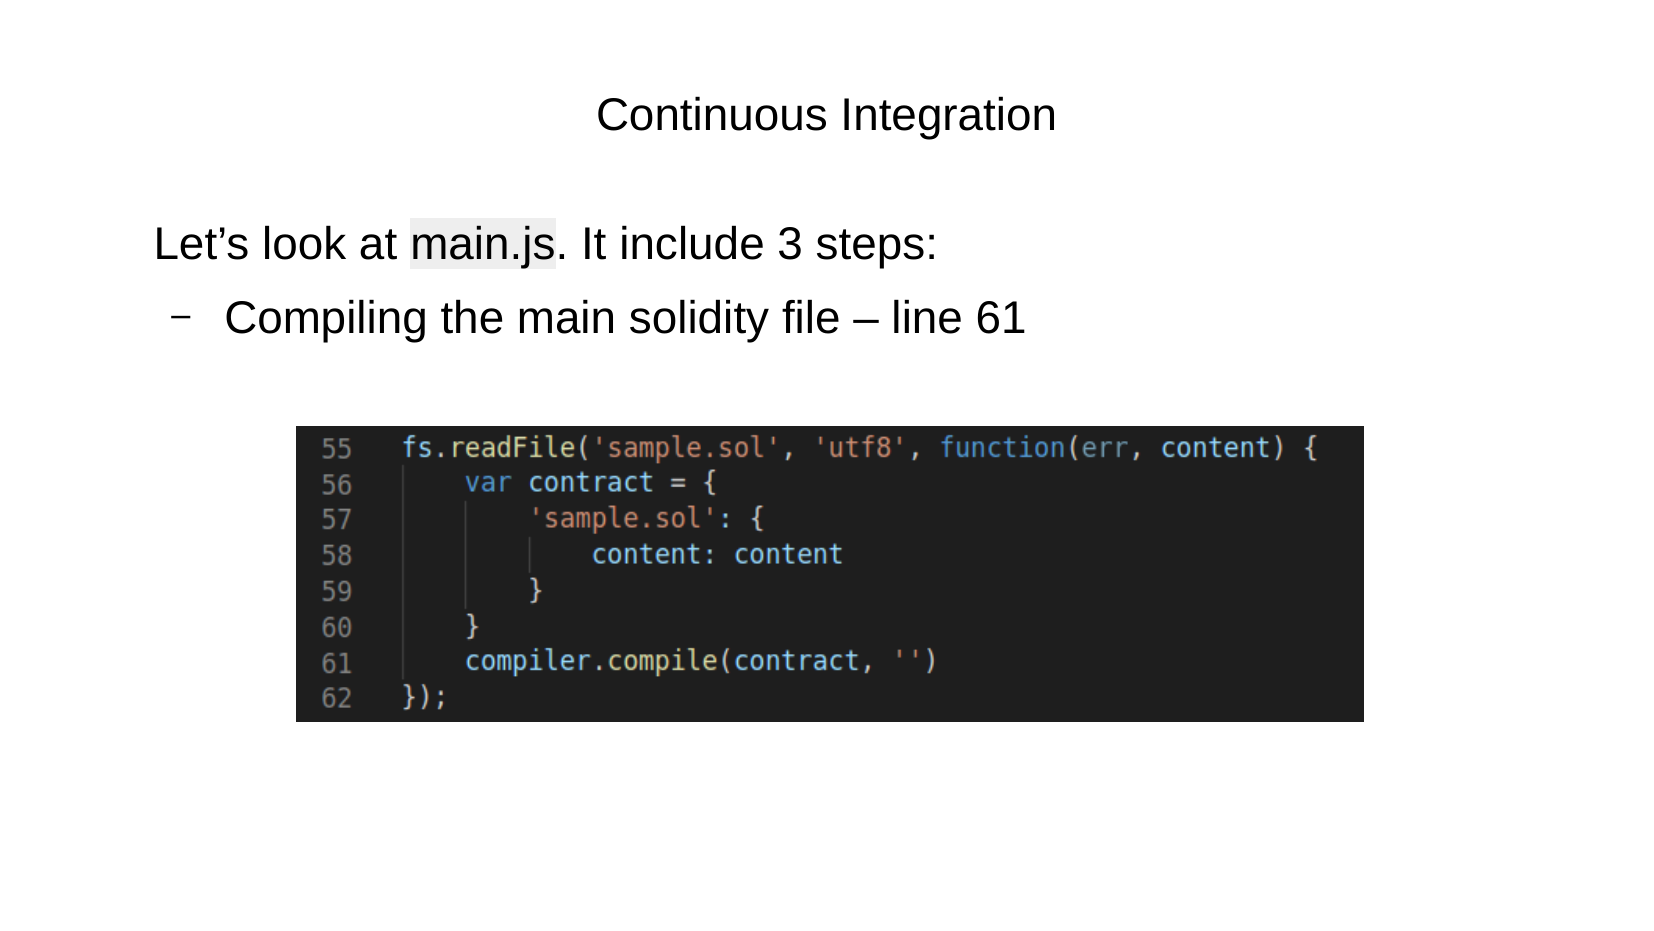

Continuous Integration
# Let’s look at main.js. It include 3 steps:
Compiling the main solidity file – line 61